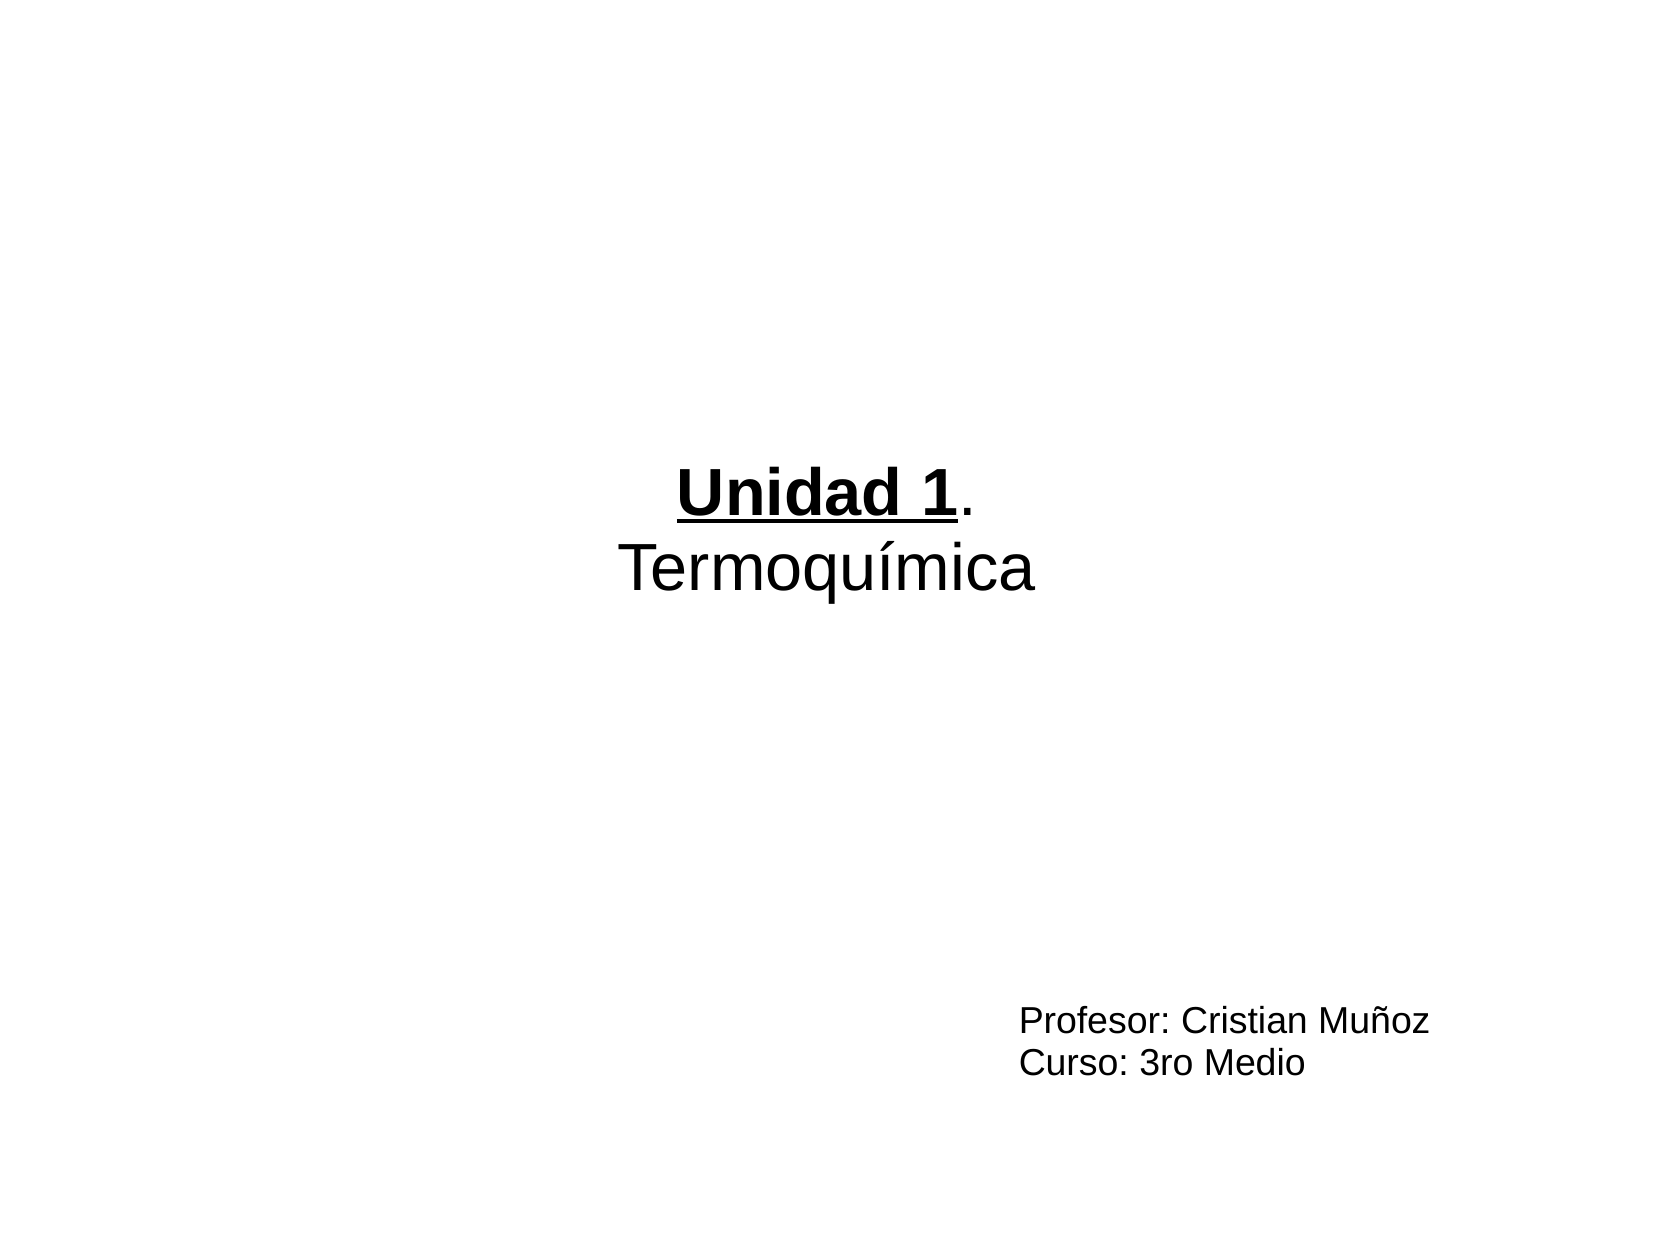

# Unidad 1.
Termoquímica
Profesor: Cristian Muñoz
Curso: 3ro Medio